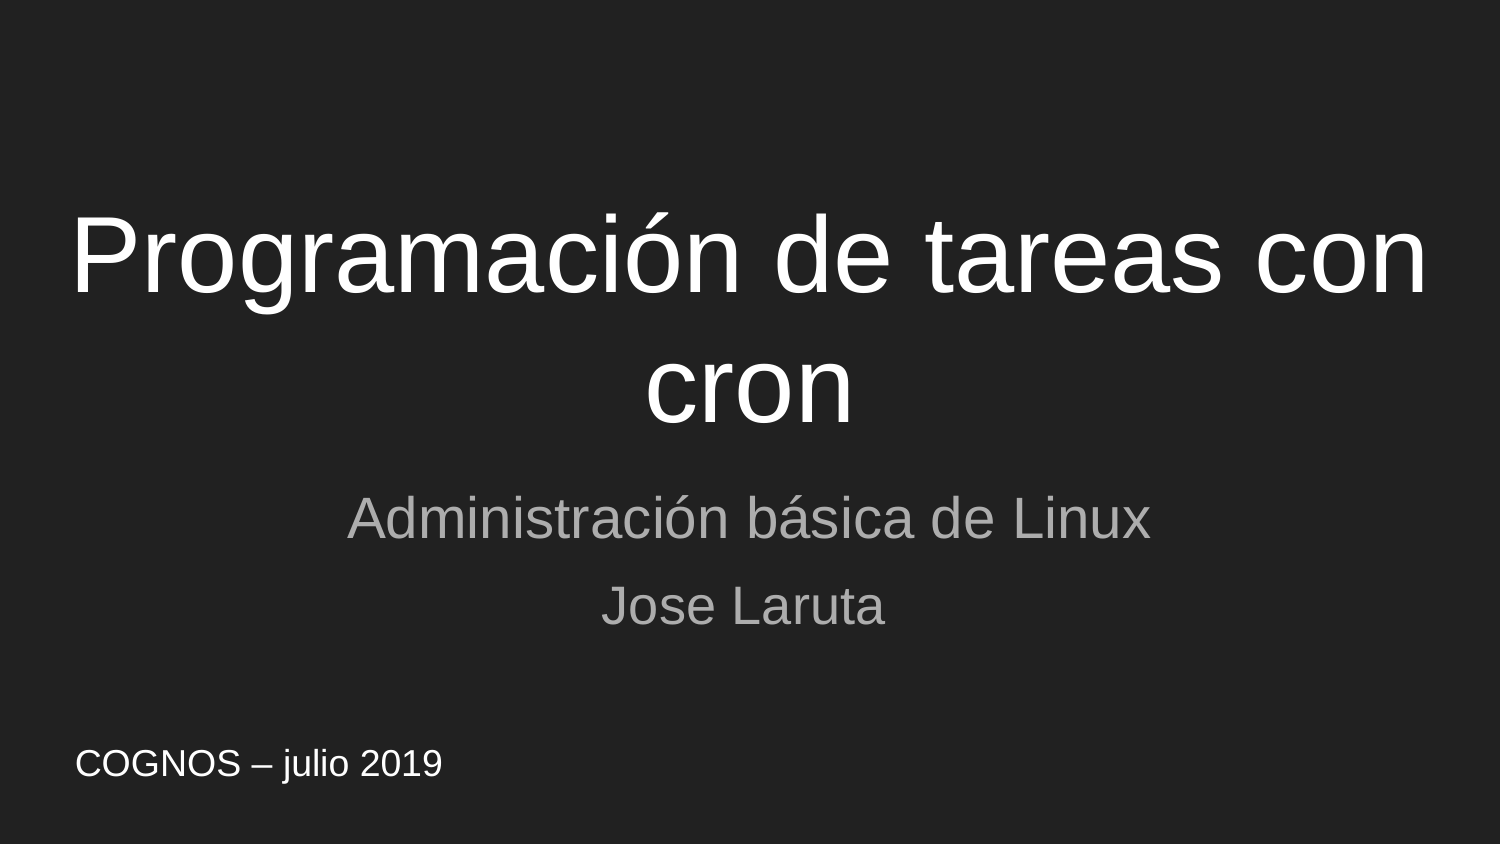

# Programación de tareas con cron
Administración básica de Linux
Jose Laruta
COGNOS – julio 2019